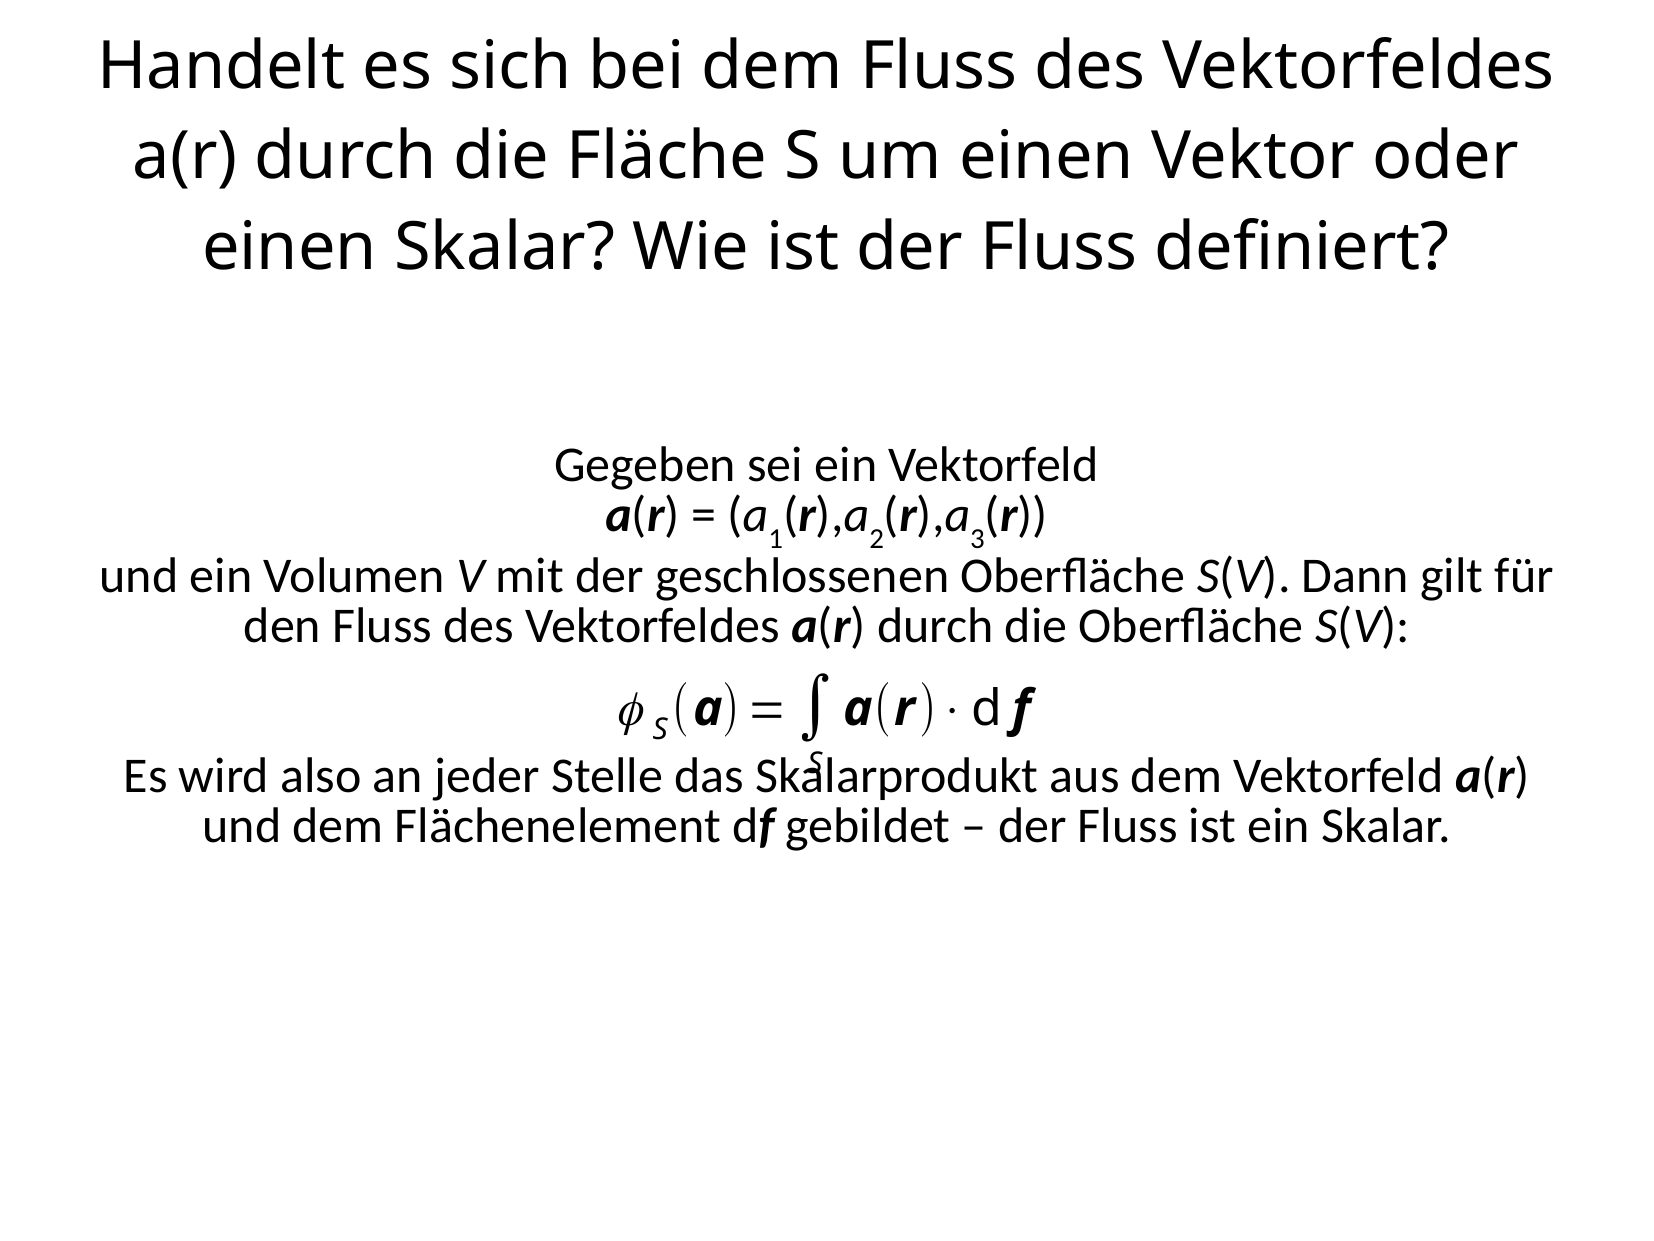

# Handelt es sich bei dem Fluss des Vektorfeldes a(r) durch die Fläche S um einen Vektor oder einen Skalar? Wie ist der Fluss definiert?
Gegeben sei ein Vektorfeld
a(r) = (a1(r),a2(r),a3(r))
und ein Volumen V mit der geschlossenen Oberfläche S(V). Dann gilt für den Fluss des Vektorfeldes a(r) durch die Oberfläche S(V):
Es wird also an jeder Stelle das Skalarprodukt aus dem Vektorfeld a(r) und dem Flächenelement df gebildet – der Fluss ist ein Skalar.